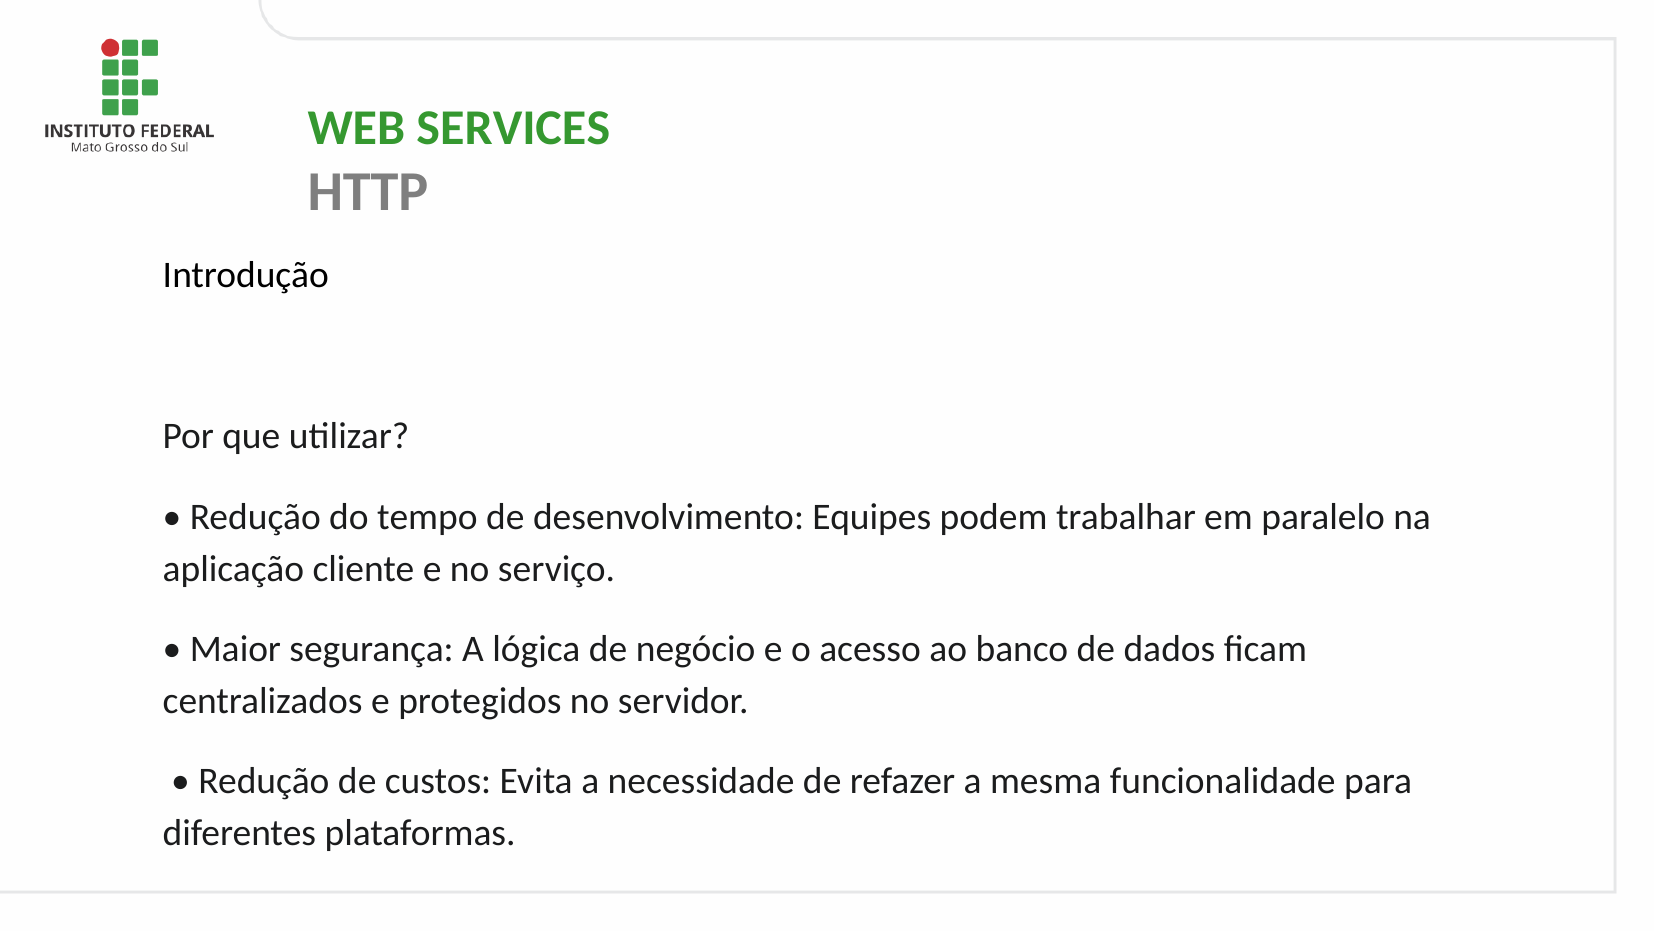

WEB SERVICES
HTTP
# Introdução
Por que utilizar?
• Redução do tempo de desenvolvimento: Equipes podem trabalhar em paralelo na aplicação cliente e no serviço.
• Maior segurança: A lógica de negócio e o acesso ao banco de dados ficam centralizados e protegidos no servidor.
 • Redução de custos: Evita a necessidade de refazer a mesma funcionalidade para diferentes plataformas.